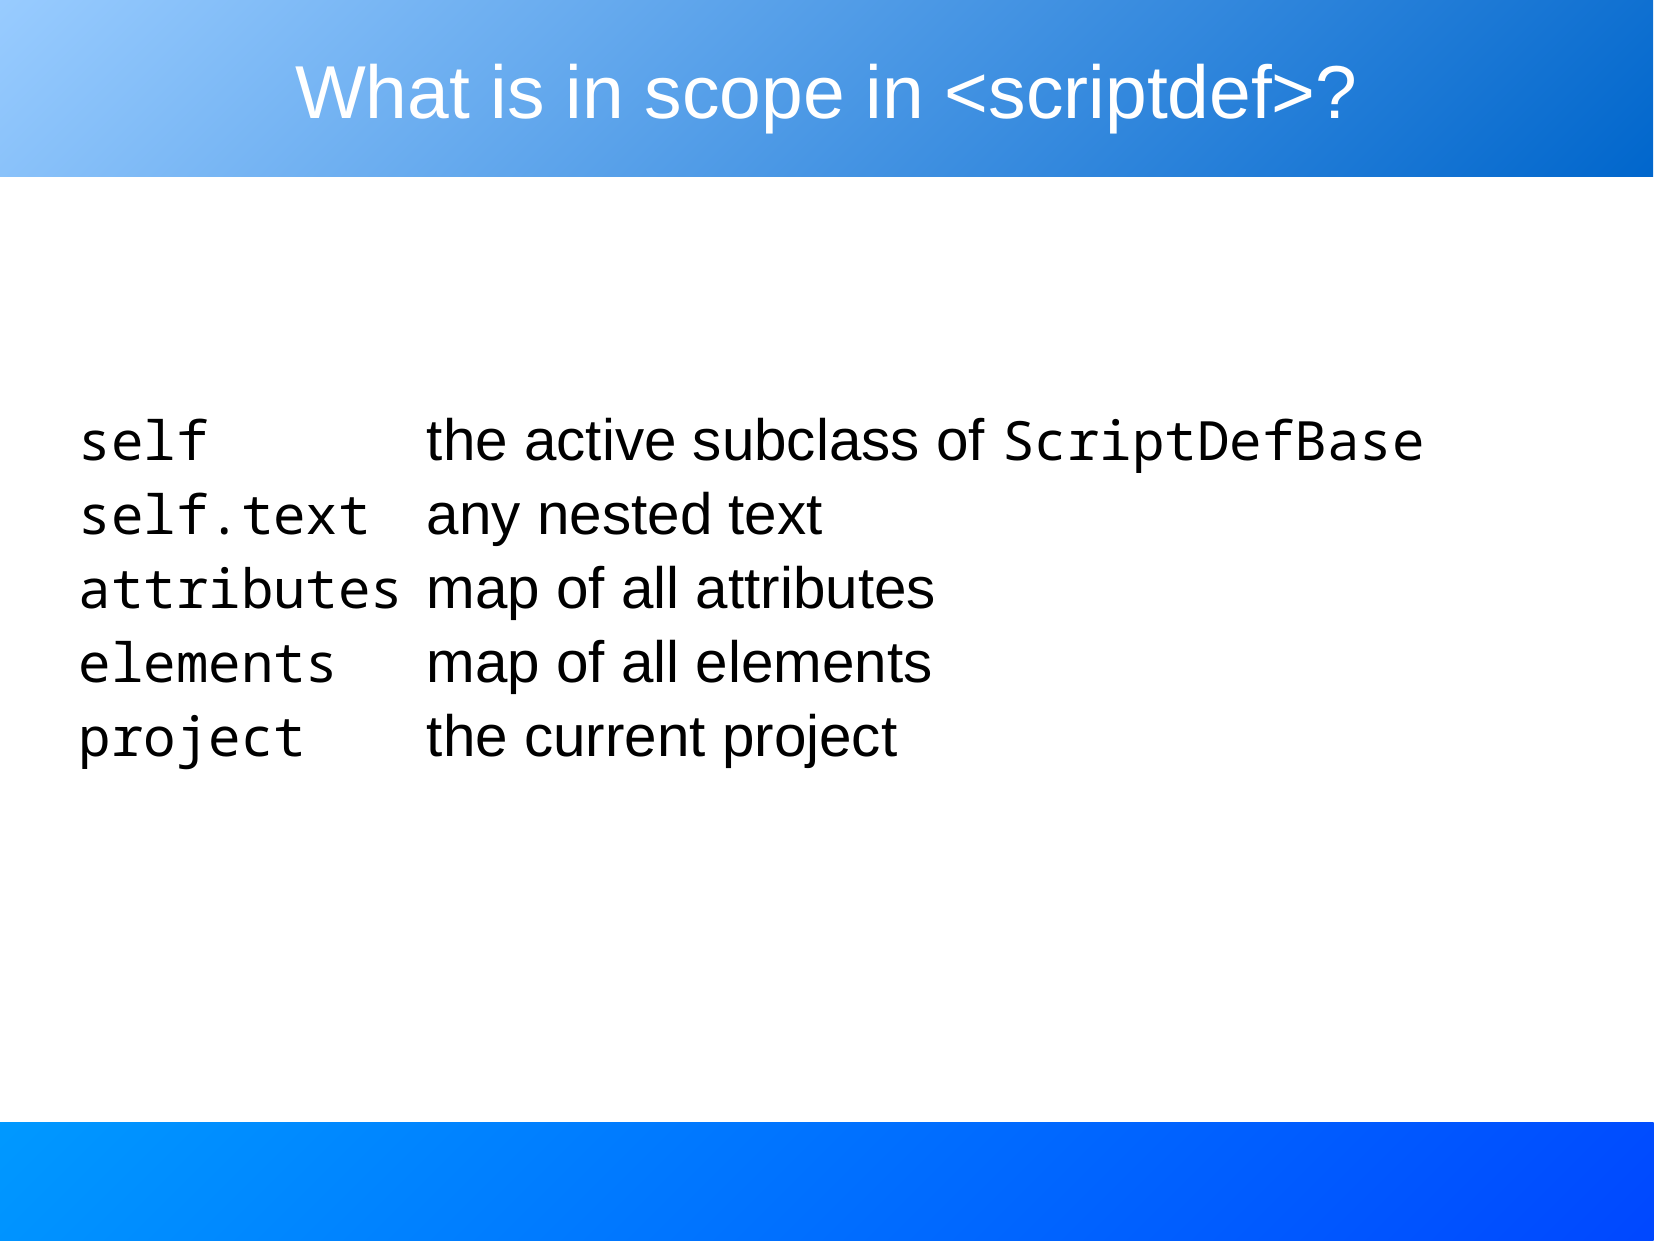

# What is in scope in <scriptdef>?
self			the active subclass of ScriptDefBase
self.text	any nested text
attributes 	map of all attributes
elements 	map of all elements
project 		the current project